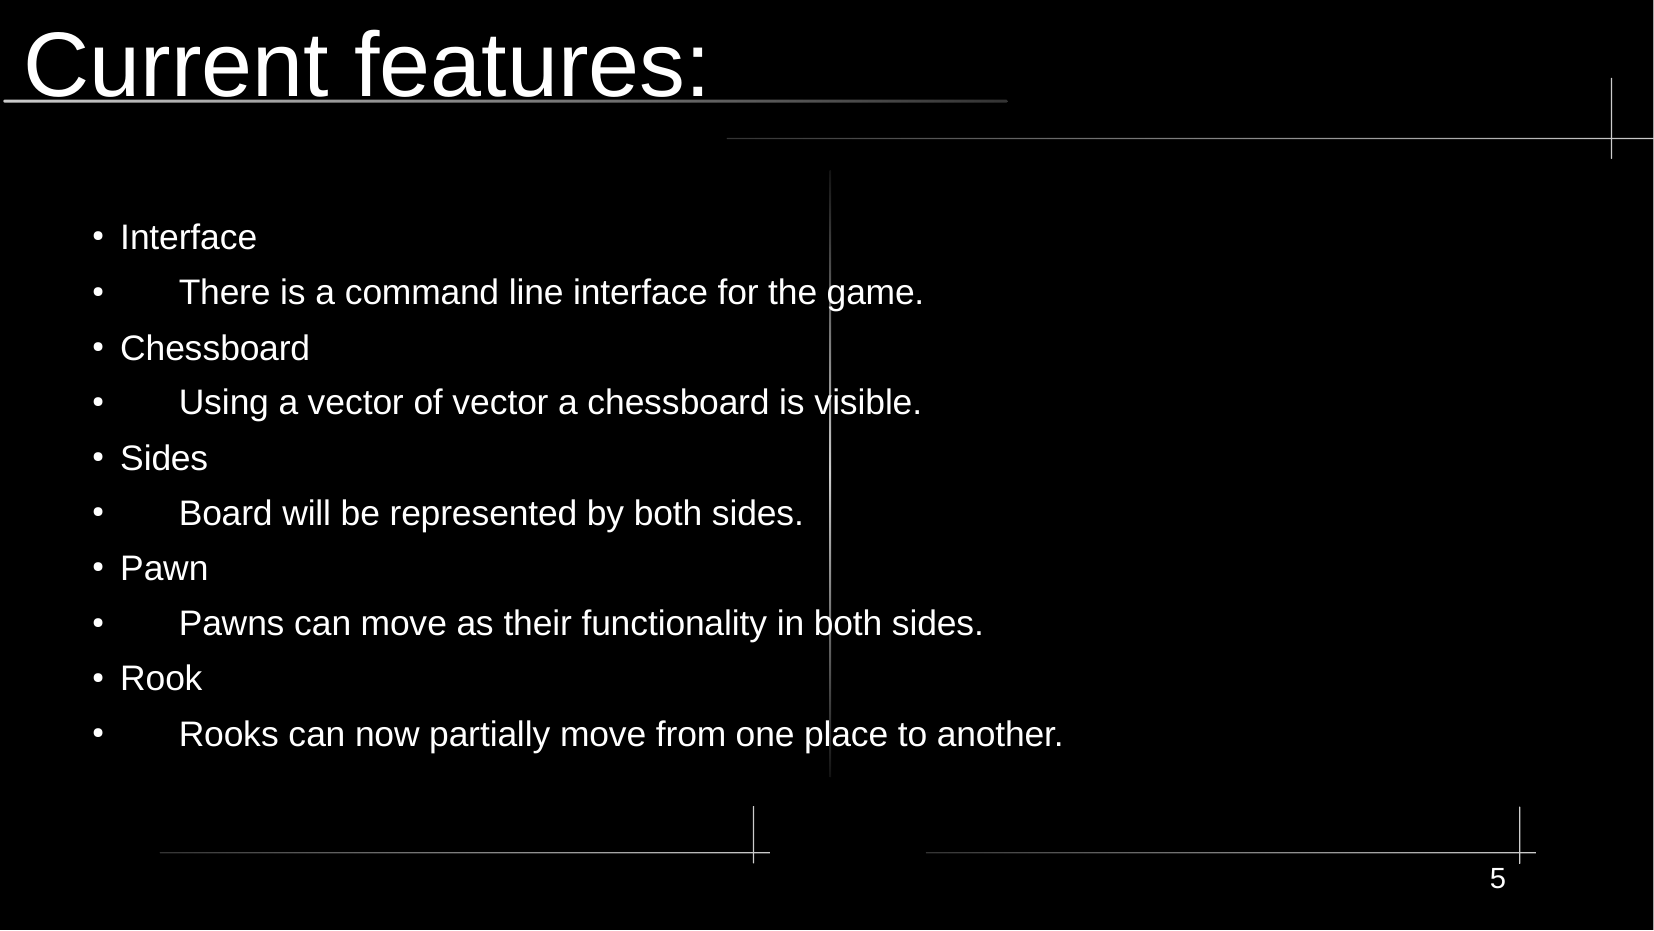

# Current features:
Interface
 There is a command line interface for the game.
Chessboard
 Using a vector of vector a chessboard is visible.
Sides
 Board will be represented by both sides.
Pawn
 Pawns can move as their functionality in both sides.
Rook
 Rooks can now partially move from one place to another.
5